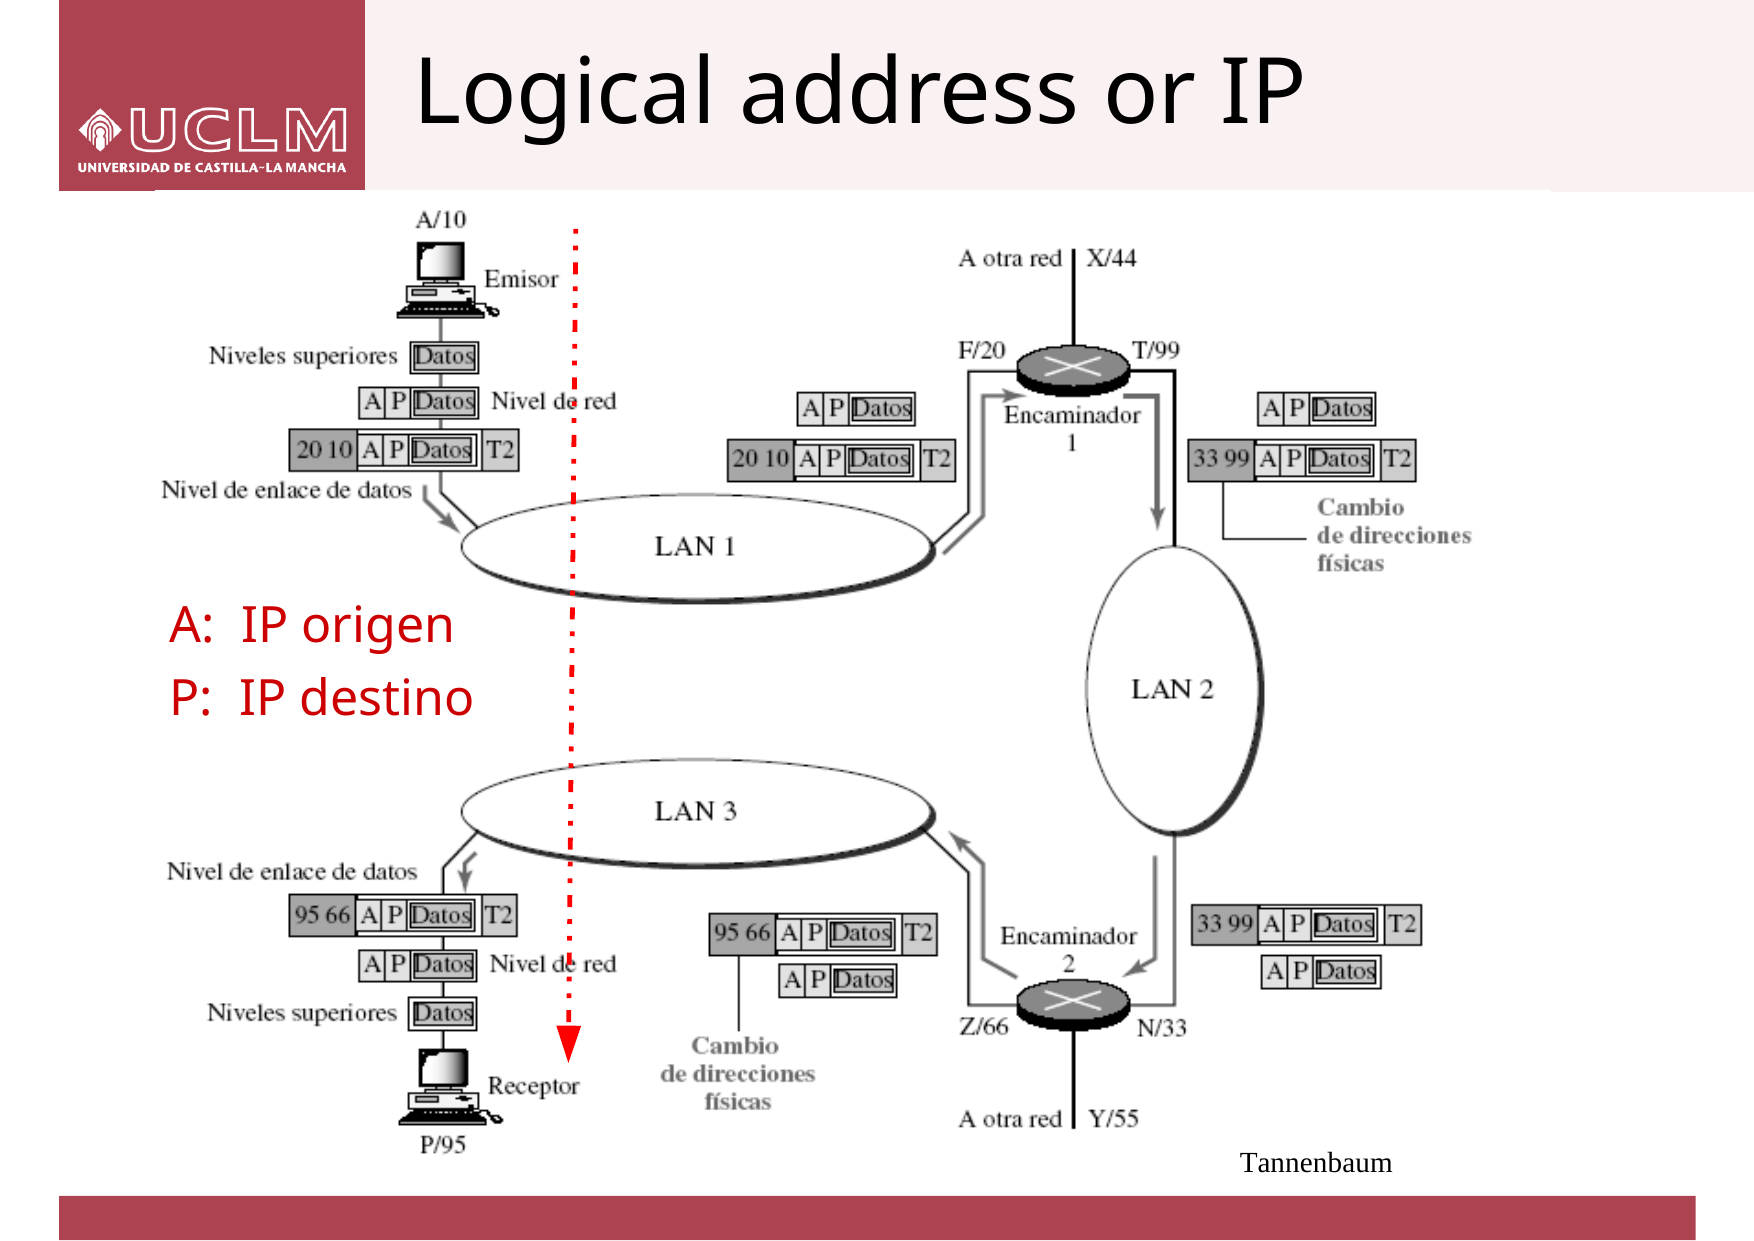

# Logical address or IP
A: IP origen
P: IP destino
Tannenbaum